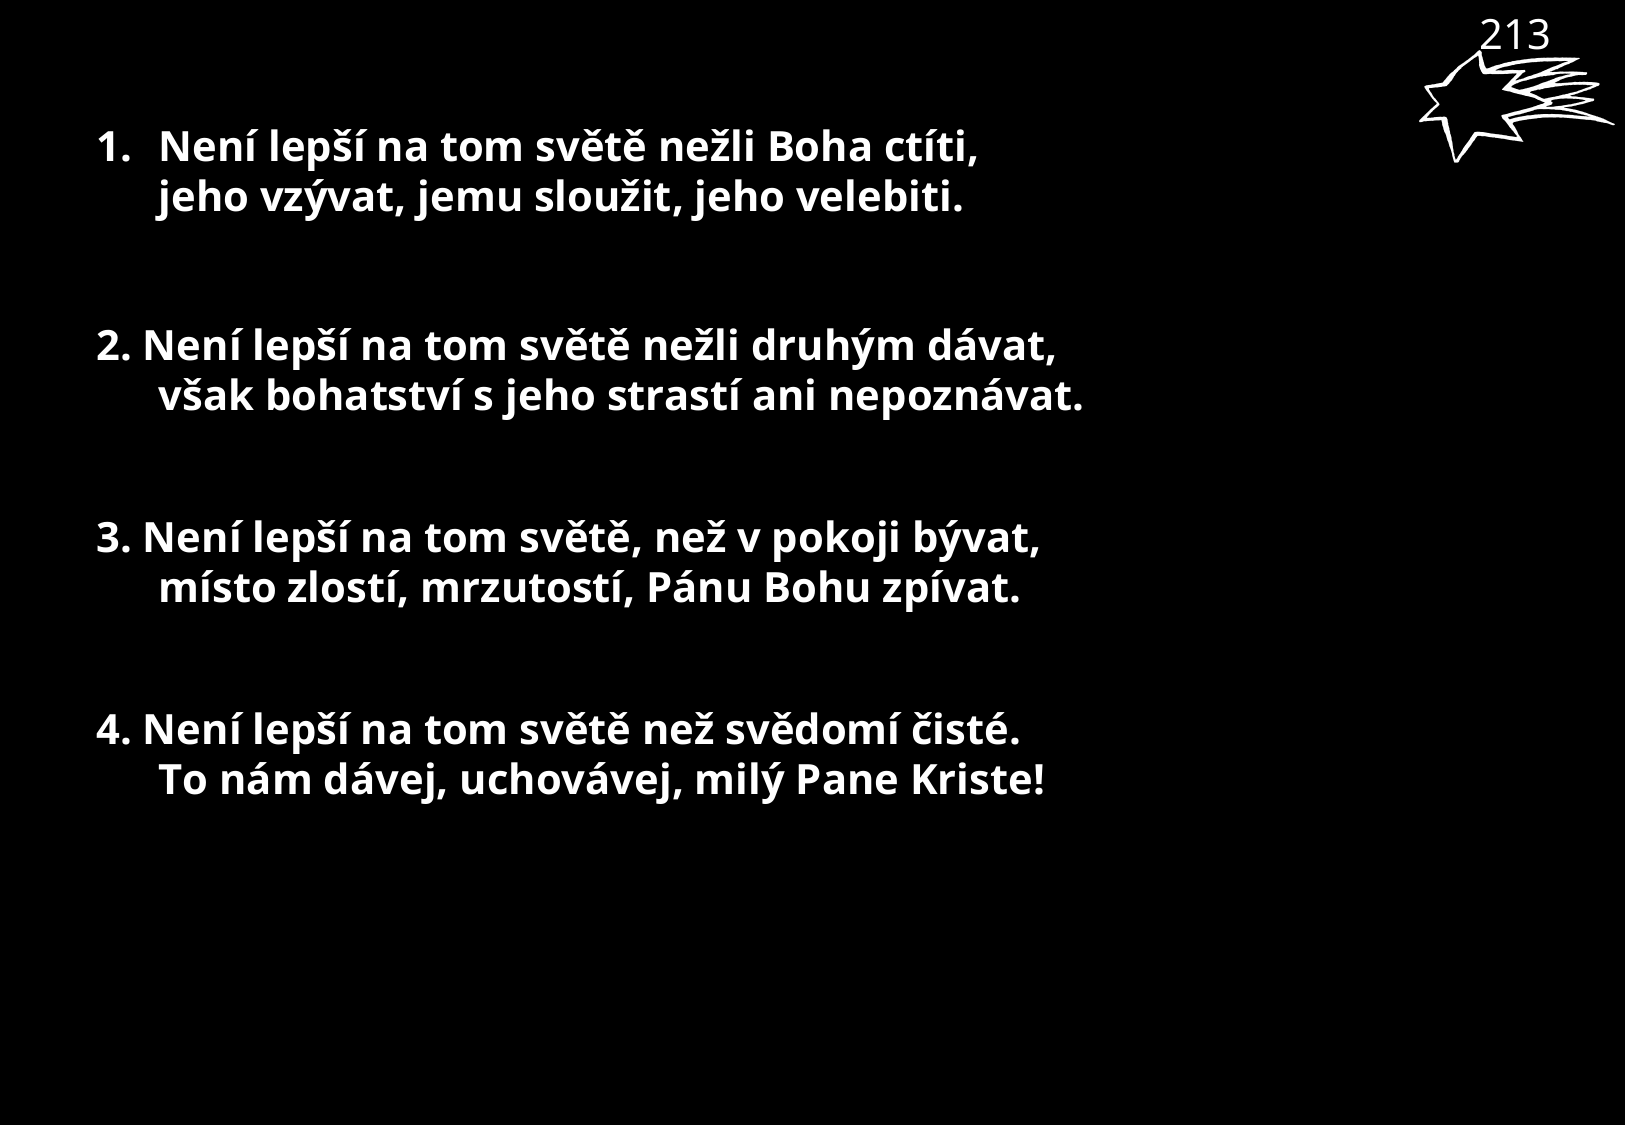

213
# Není lepší na tom světě nežli Boha ctíti, jeho vzývat, jemu sloužit, jeho velebiti.
2. Není lepší na tom světě nežli druhým dávat,
však bohatství s jeho strastí ani nepoznávat.
3. Není lepší na tom světě, než v pokoji bývat,
místo zlostí, mrzutostí, Pánu Bohu zpívat.
4. Není lepší na tom světě než svědomí čisté.
To nám dávej, uchovávej, milý Pane Kriste!